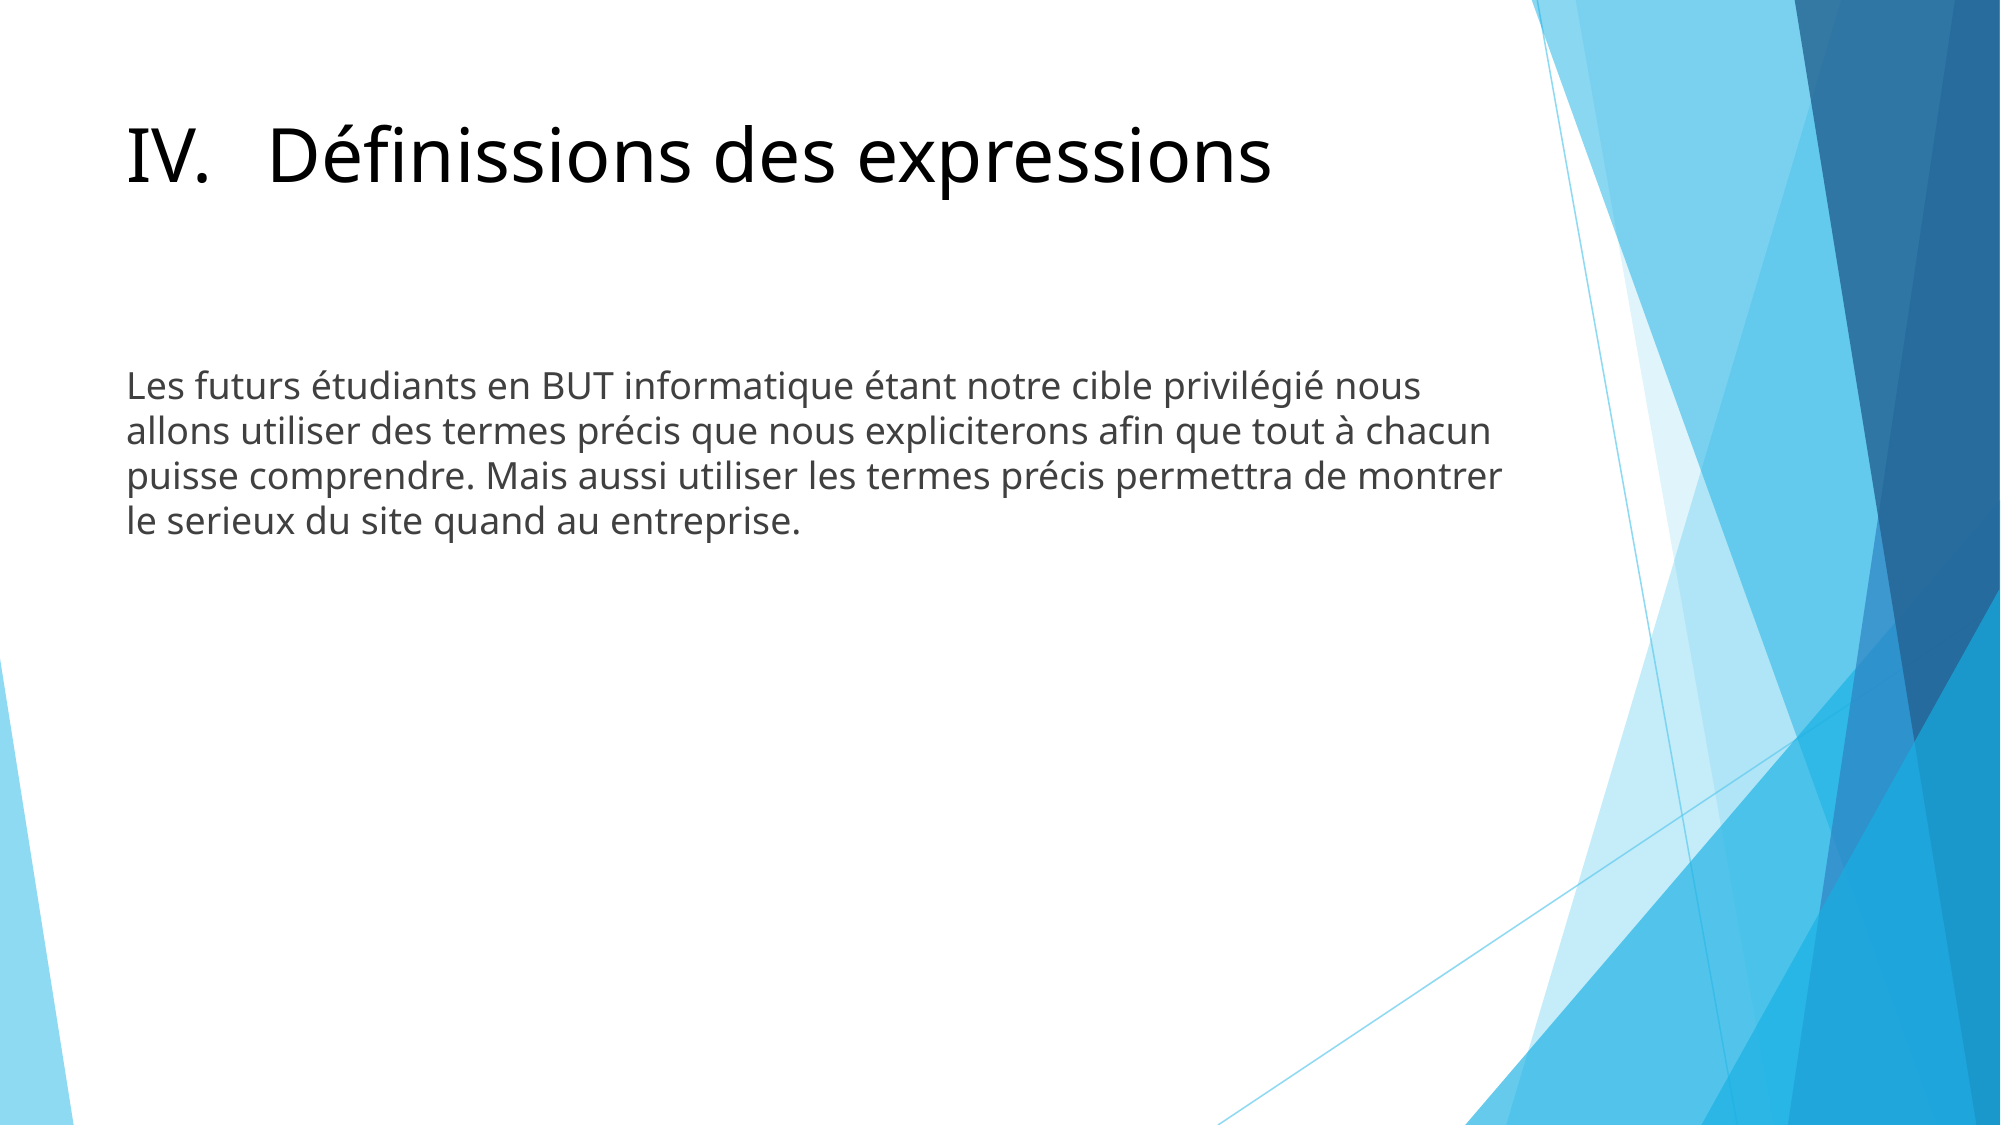

# Définissions des expressions
Les futurs étudiants en BUT informatique étant notre cible privilégié nous allons utiliser des termes précis que nous expliciterons afin que tout à chacun puisse comprendre. Mais aussi utiliser les termes précis permettra de montrer le serieux du site quand au entreprise.